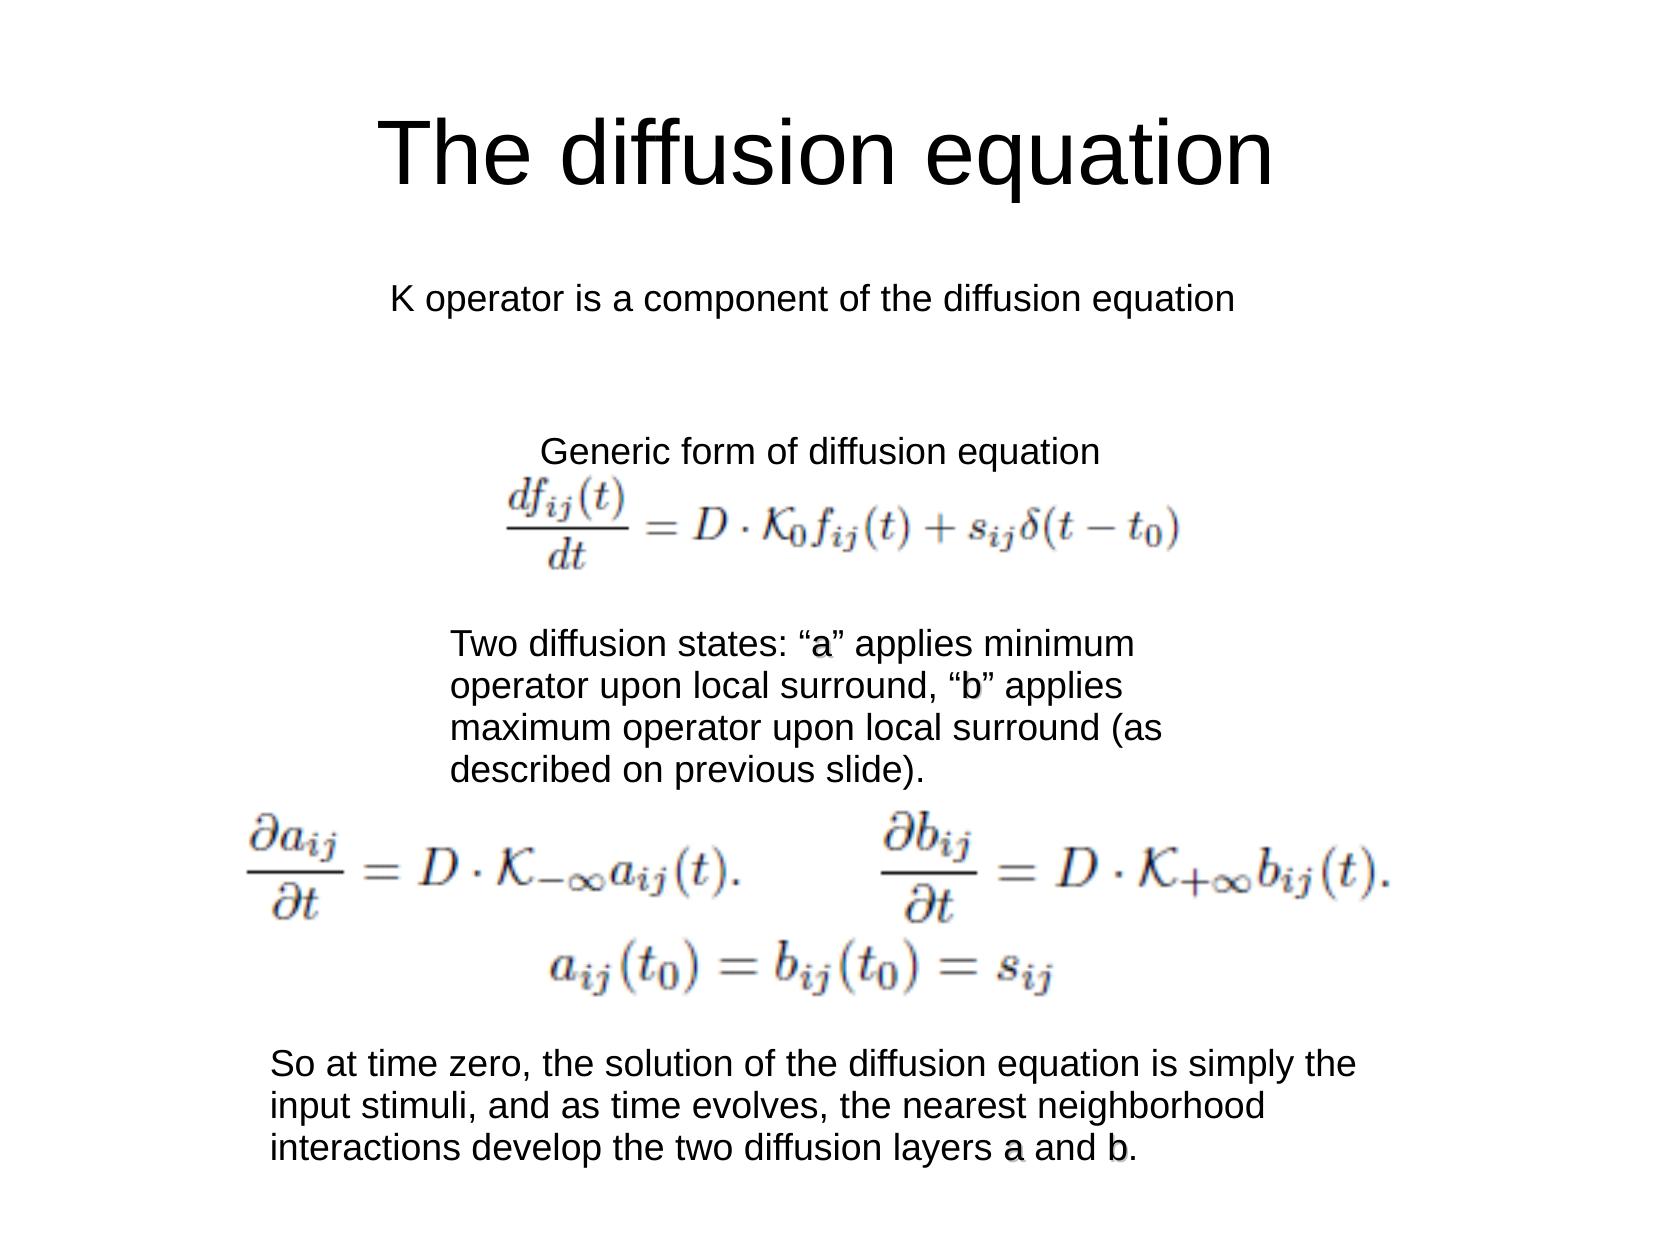

# The diffusion equation
K operator is a component of the diffusion equation
Generic form of diffusion equation
Two diffusion states: “a” applies minimum operator upon local surround, “b” applies maximum operator upon local surround (as described on previous slide).
So at time zero, the solution of the diffusion equation is simply the input stimuli, and as time evolves, the nearest neighborhood interactions develop the two diffusion layers a and b.